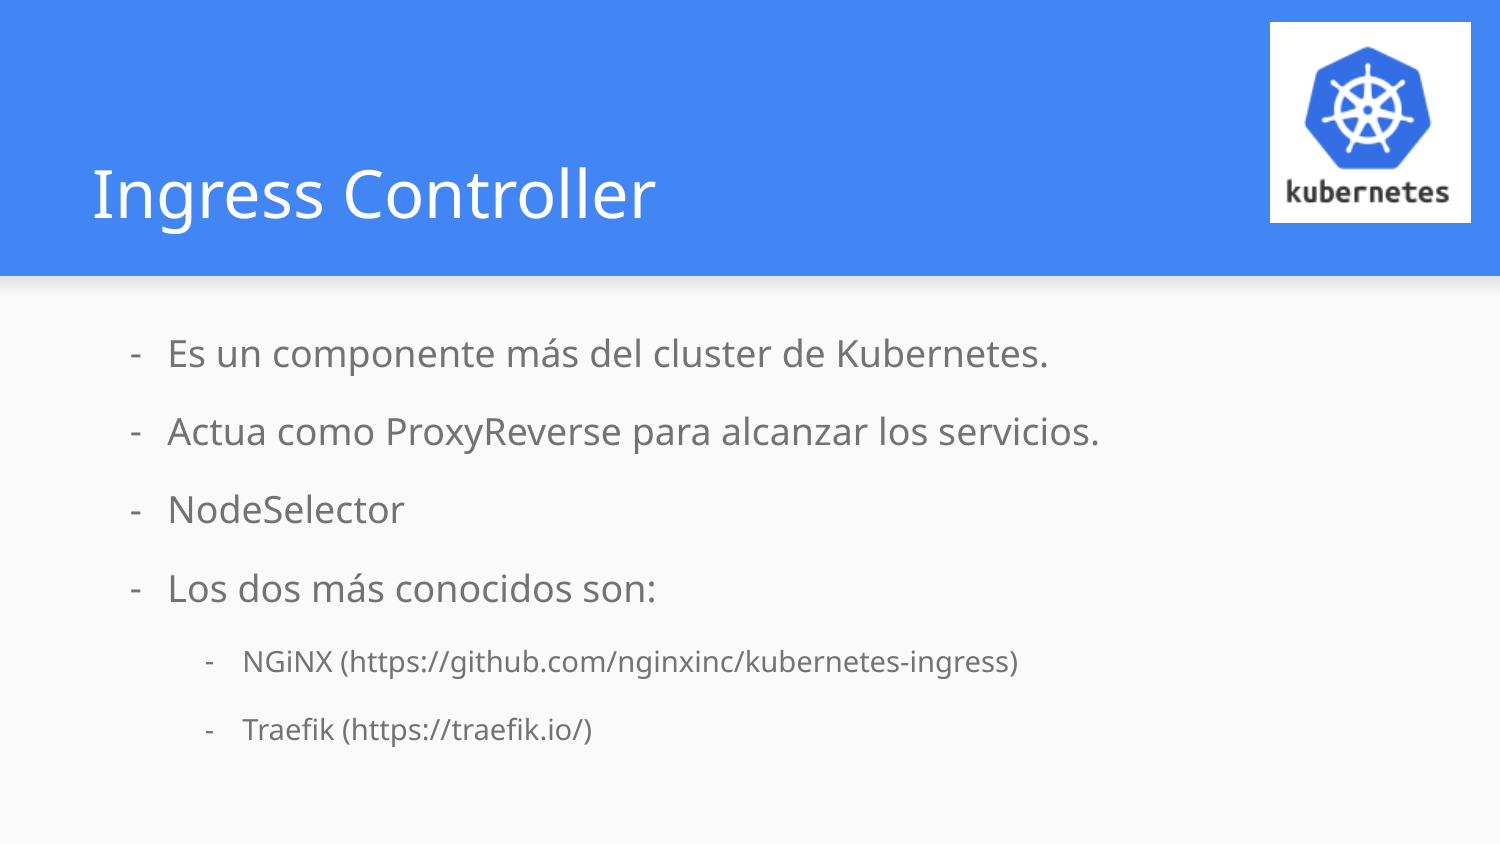

# Ingress Controller
Es un componente más del cluster de Kubernetes.
Actua como ProxyReverse para alcanzar los servicios.
NodeSelector
Los dos más conocidos son:
NGiNX (https://github.com/nginxinc/kubernetes-ingress)
Traefik (https://traefik.io/)